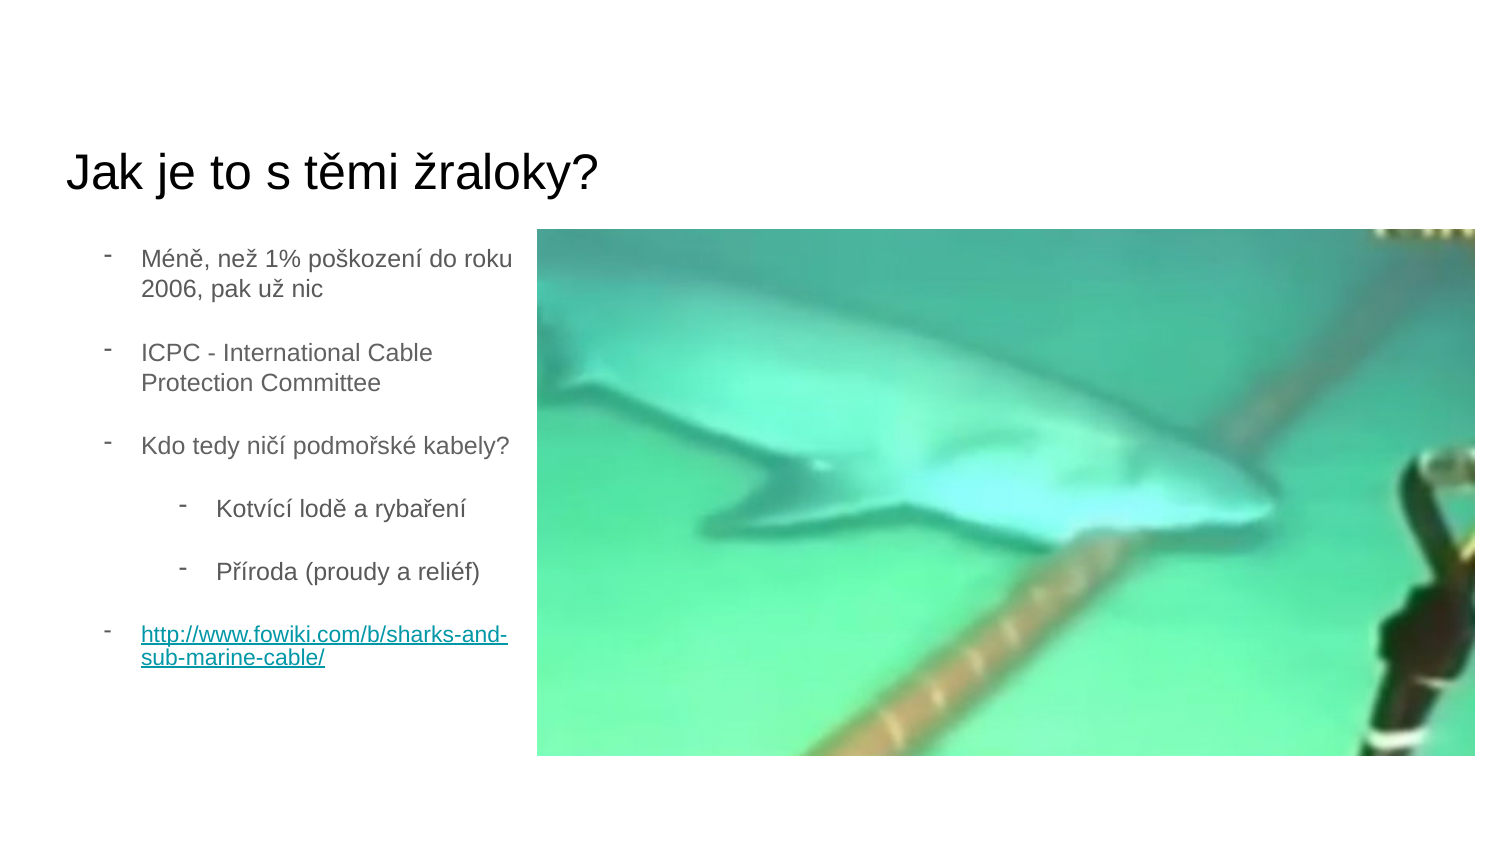

# Jak je to s těmi žraloky?
Méně, než 1% poškození do roku 2006, pak už nic
ICPC - International Cable Protection Committee
Kdo tedy ničí podmořské kabely?
Kotvící lodě a rybaření
Příroda (proudy a reliéf)
http://www.fowiki.com/b/sharks-and-sub-marine-cable/